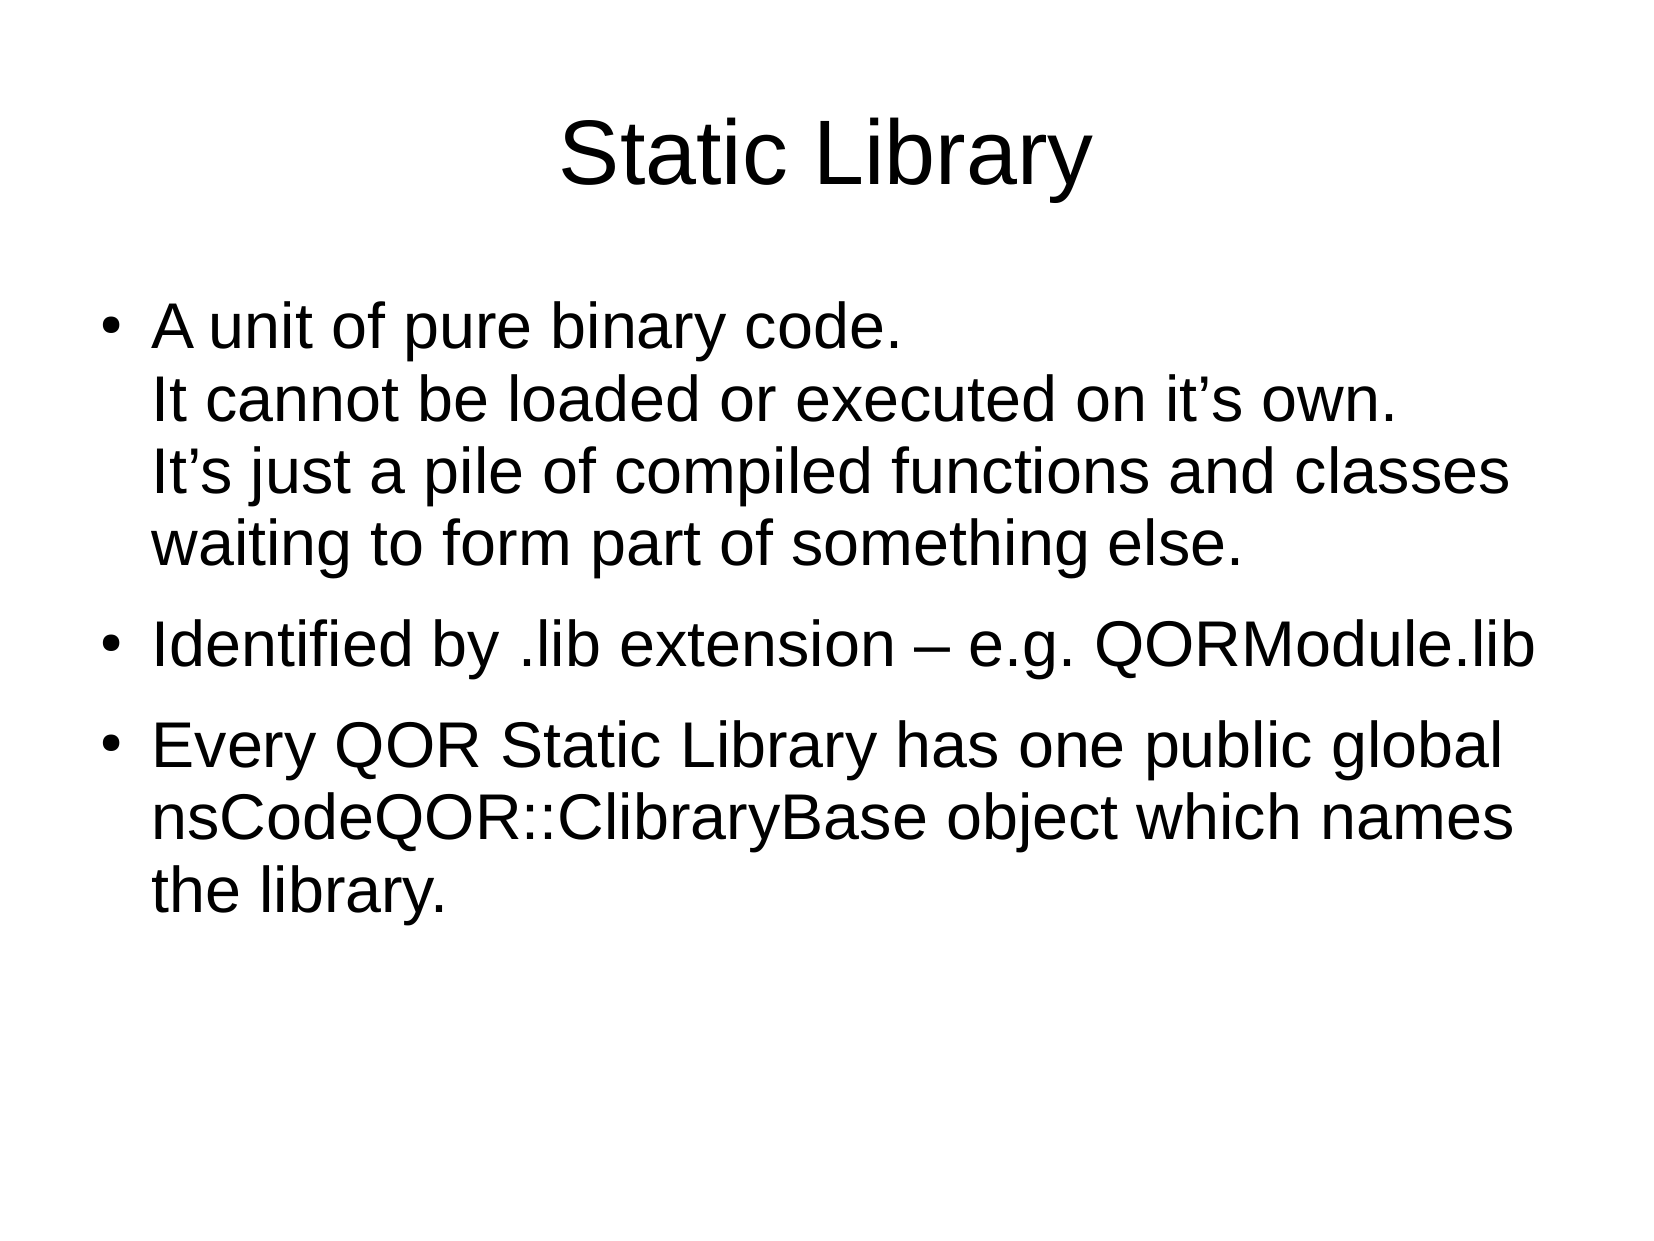

# Static Library
A unit of pure binary code.
It cannot be loaded or executed on it’s own.
It’s just a pile of compiled functions and classes waiting to form part of something else.
Identified by .lib extension – e.g. QORModule.lib
Every QOR Static Library has one public global nsCodeQOR::ClibraryBase object which names the library.